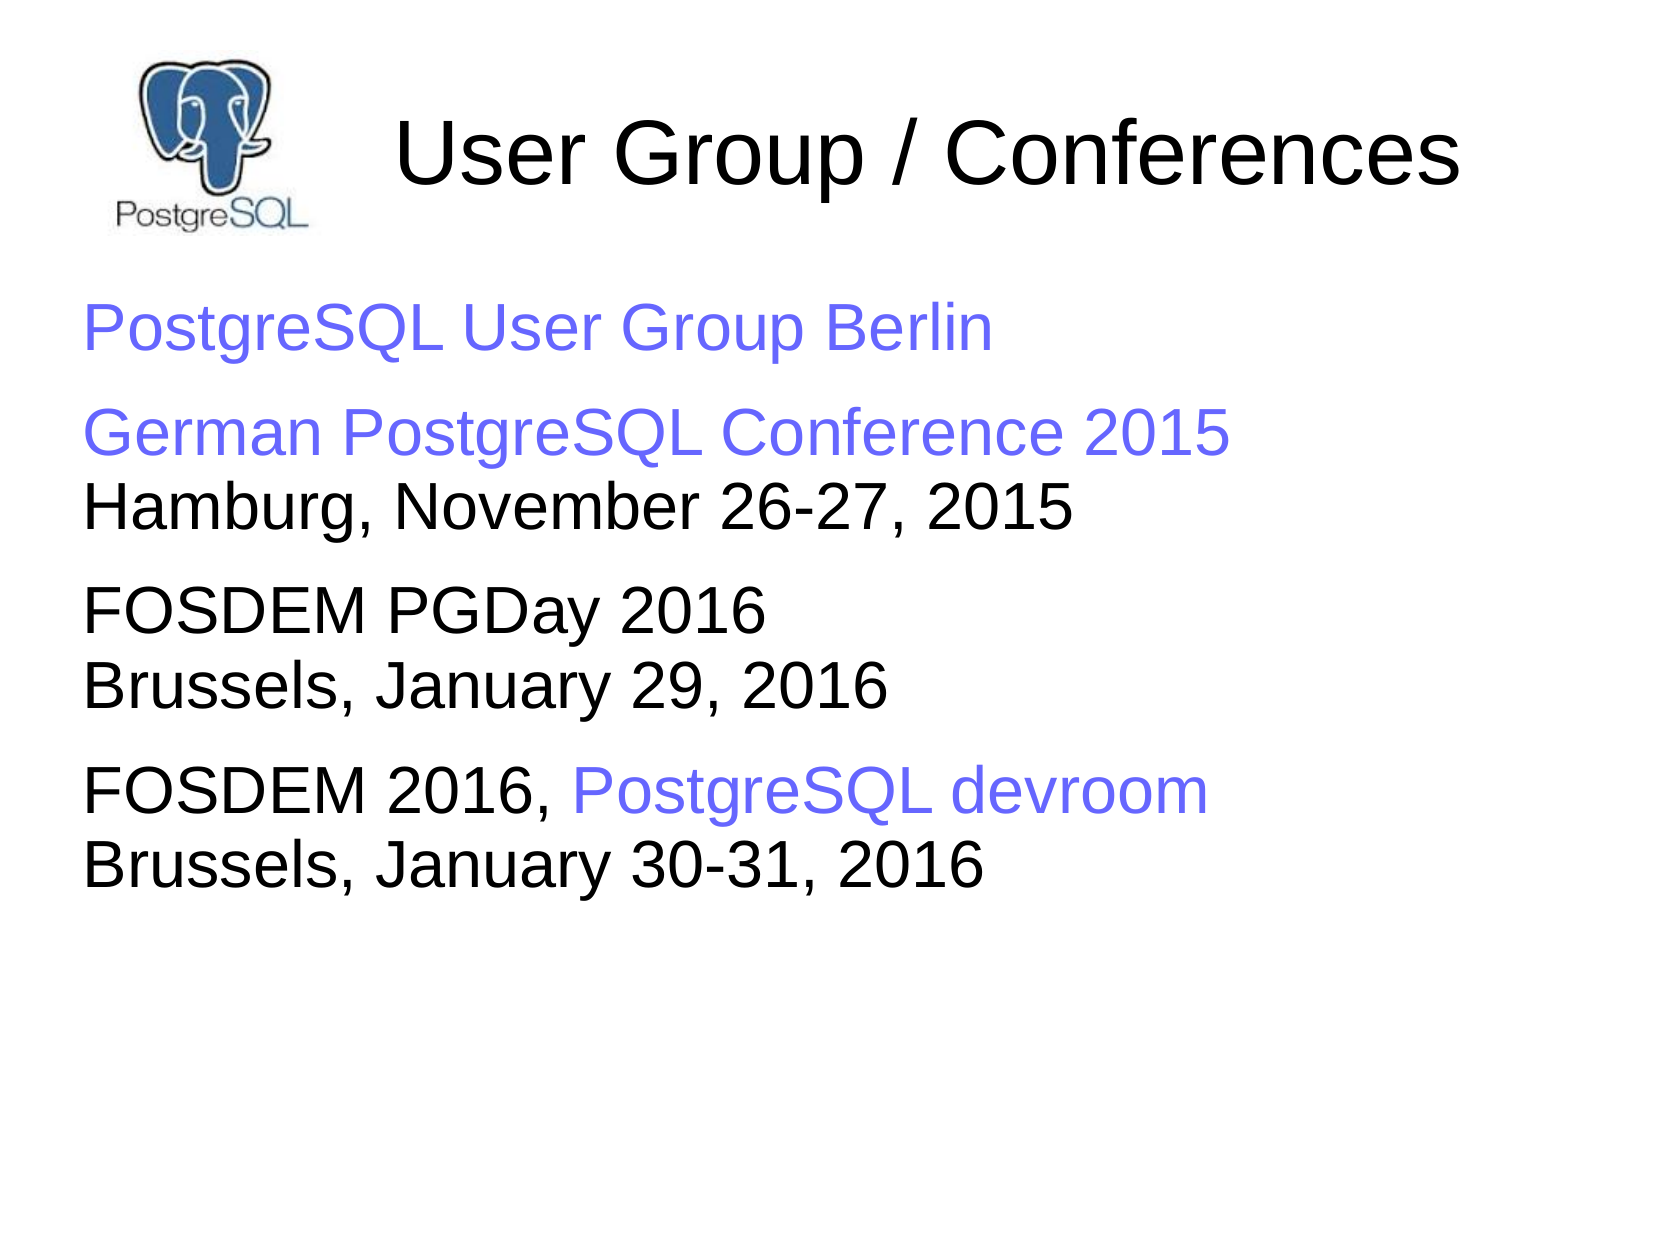

# User Group / Conferences
PostgreSQL User Group Berlin
German PostgreSQL Conference 2015
Hamburg, November 26-27, 2015
FOSDEM PGDay 2016
Brussels, January 29, 2016
FOSDEM 2016, PostgreSQL devroom
Brussels, January 30-31, 2016